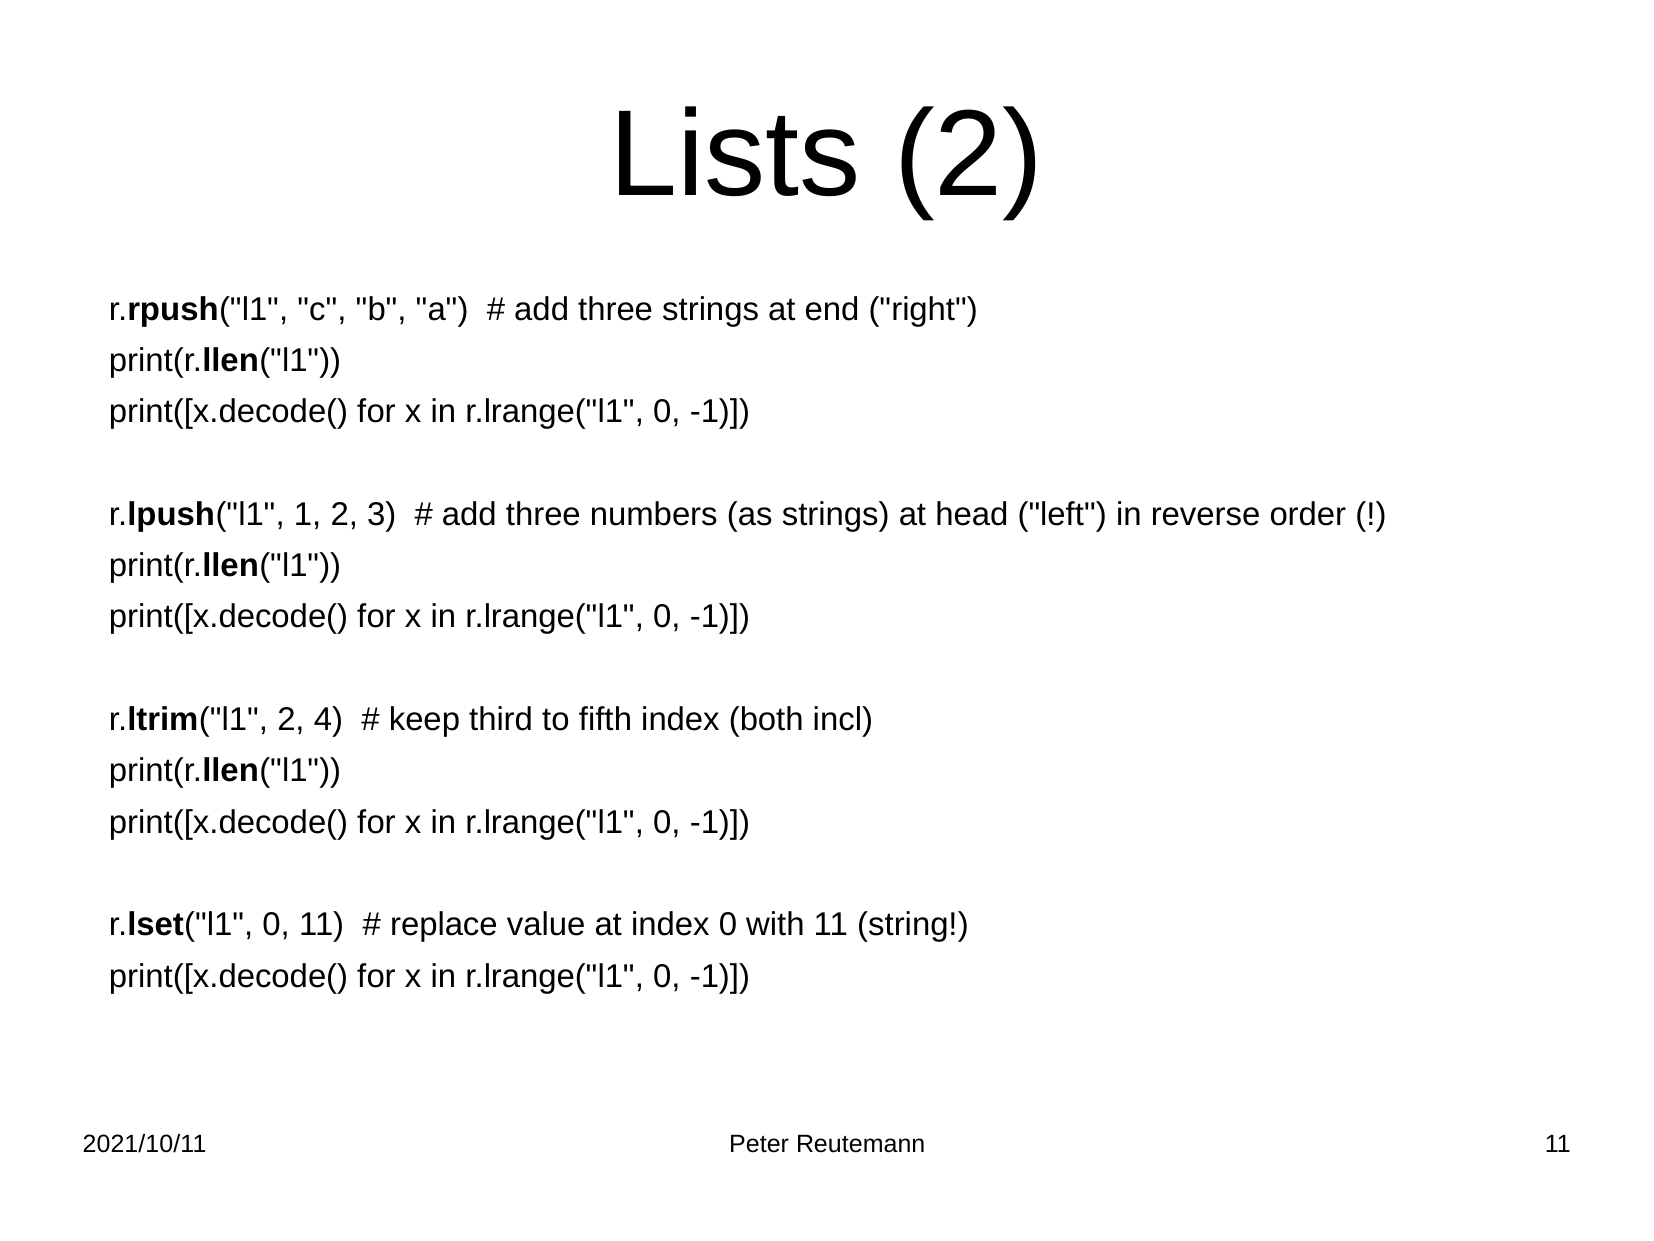

# Lists (2)
r.rpush("l1", "c", "b", "a") # add three strings at end ("right")
print(r.llen("l1"))
print([x.decode() for x in r.lrange("l1", 0, -1)])
r.lpush("l1", 1, 2, 3) # add three numbers (as strings) at head ("left") in reverse order (!)
print(r.llen("l1"))
print([x.decode() for x in r.lrange("l1", 0, -1)])
r.ltrim("l1", 2, 4) # keep third to fifth index (both incl)
print(r.llen("l1"))
print([x.decode() for x in r.lrange("l1", 0, -1)])
r.lset("l1", 0, 11) # replace value at index 0 with 11 (string!)
print([x.decode() for x in r.lrange("l1", 0, -1)])
2021/10/11
Peter Reutemann
11